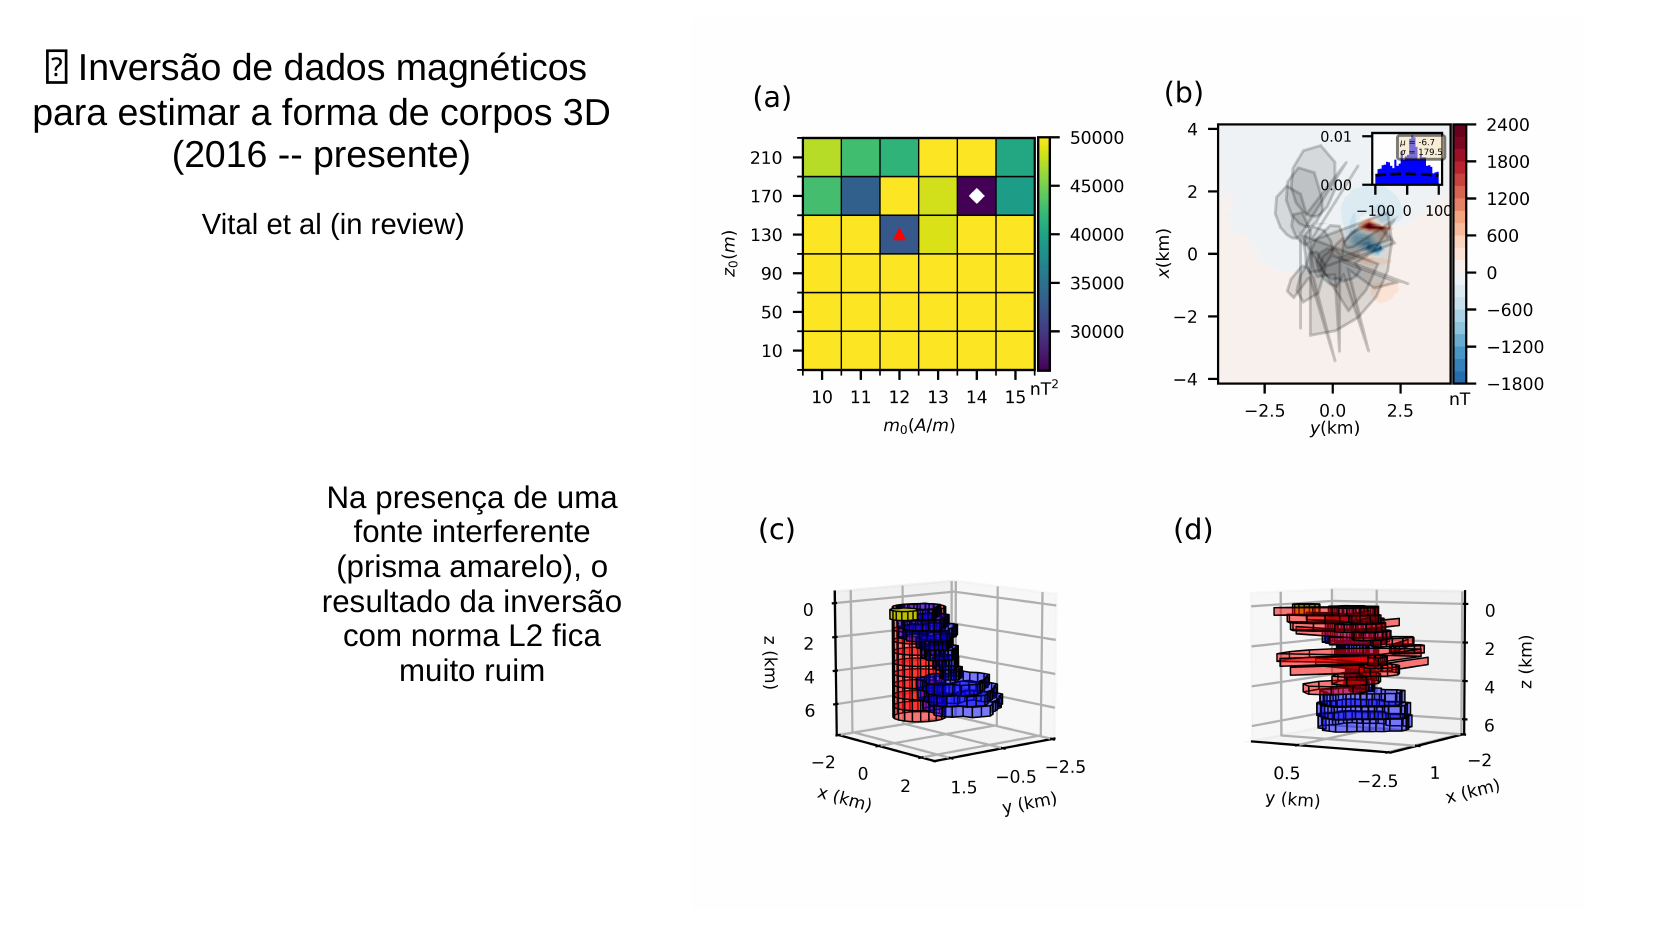

⍰ Inversão de dados magnéticos
para estimar a forma de corpos 3D
(2016 -- presente)
Vital et al (in review)
Na presença de uma fonte interferente
(prisma amarelo), o resultado da inversão com norma L2 fica muito ruim